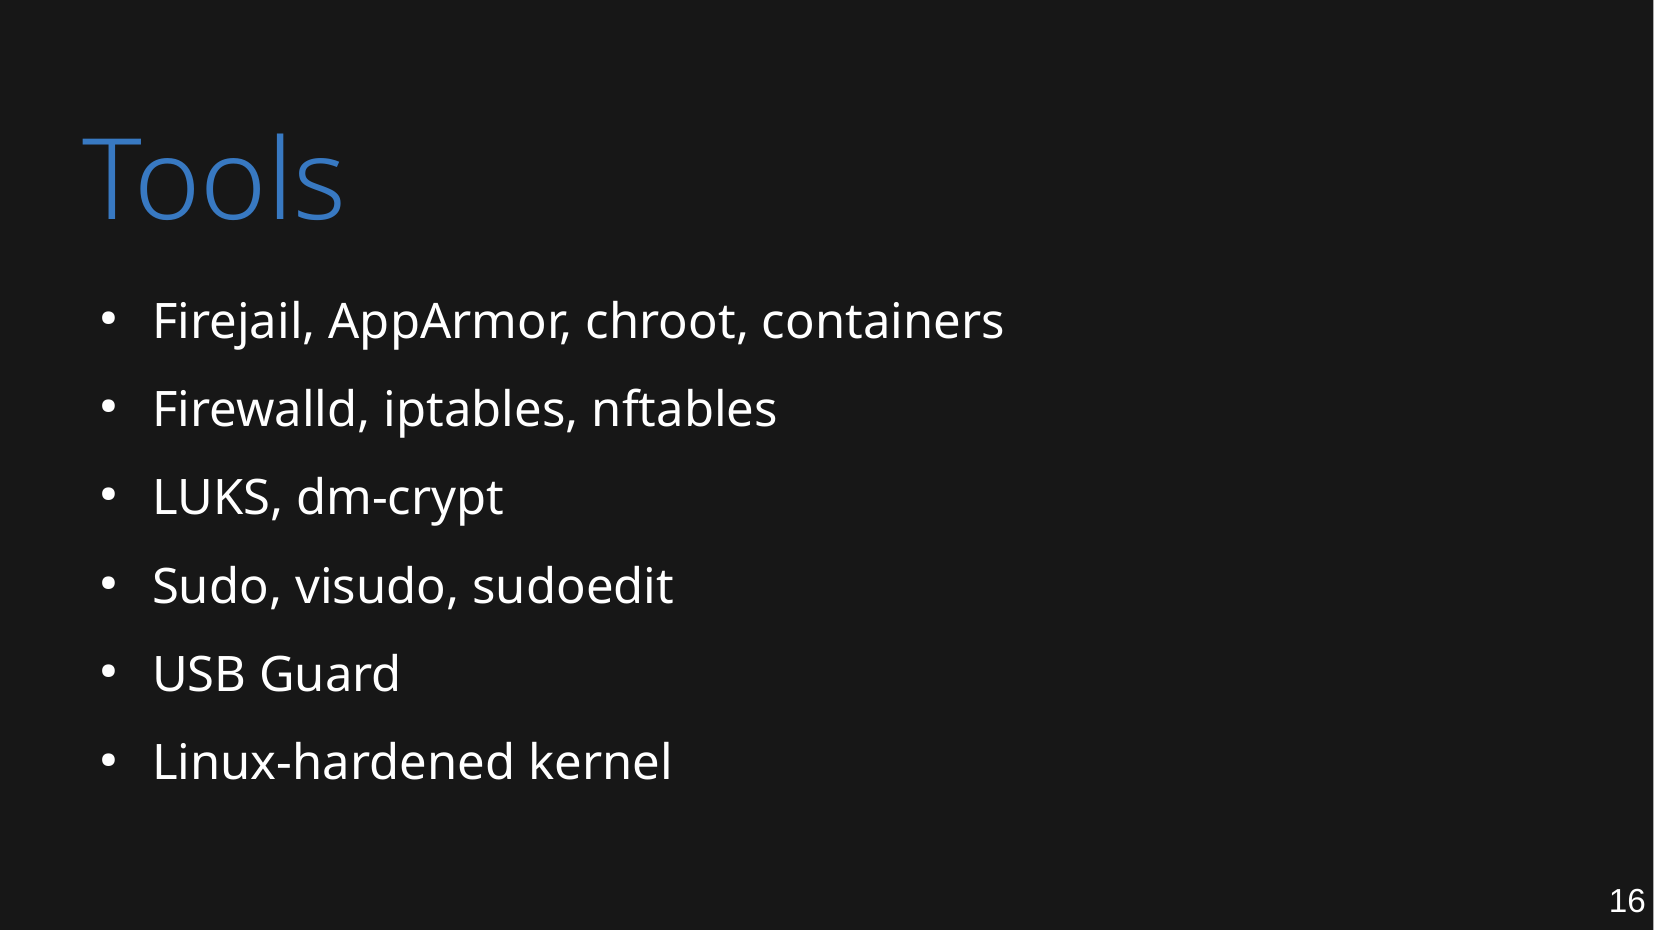

# Tools
Firejail, AppArmor, chroot, containers
Firewalld, iptables, nftables
LUKS, dm-crypt
Sudo, visudo, sudoedit
USB Guard
Linux-hardened kernel